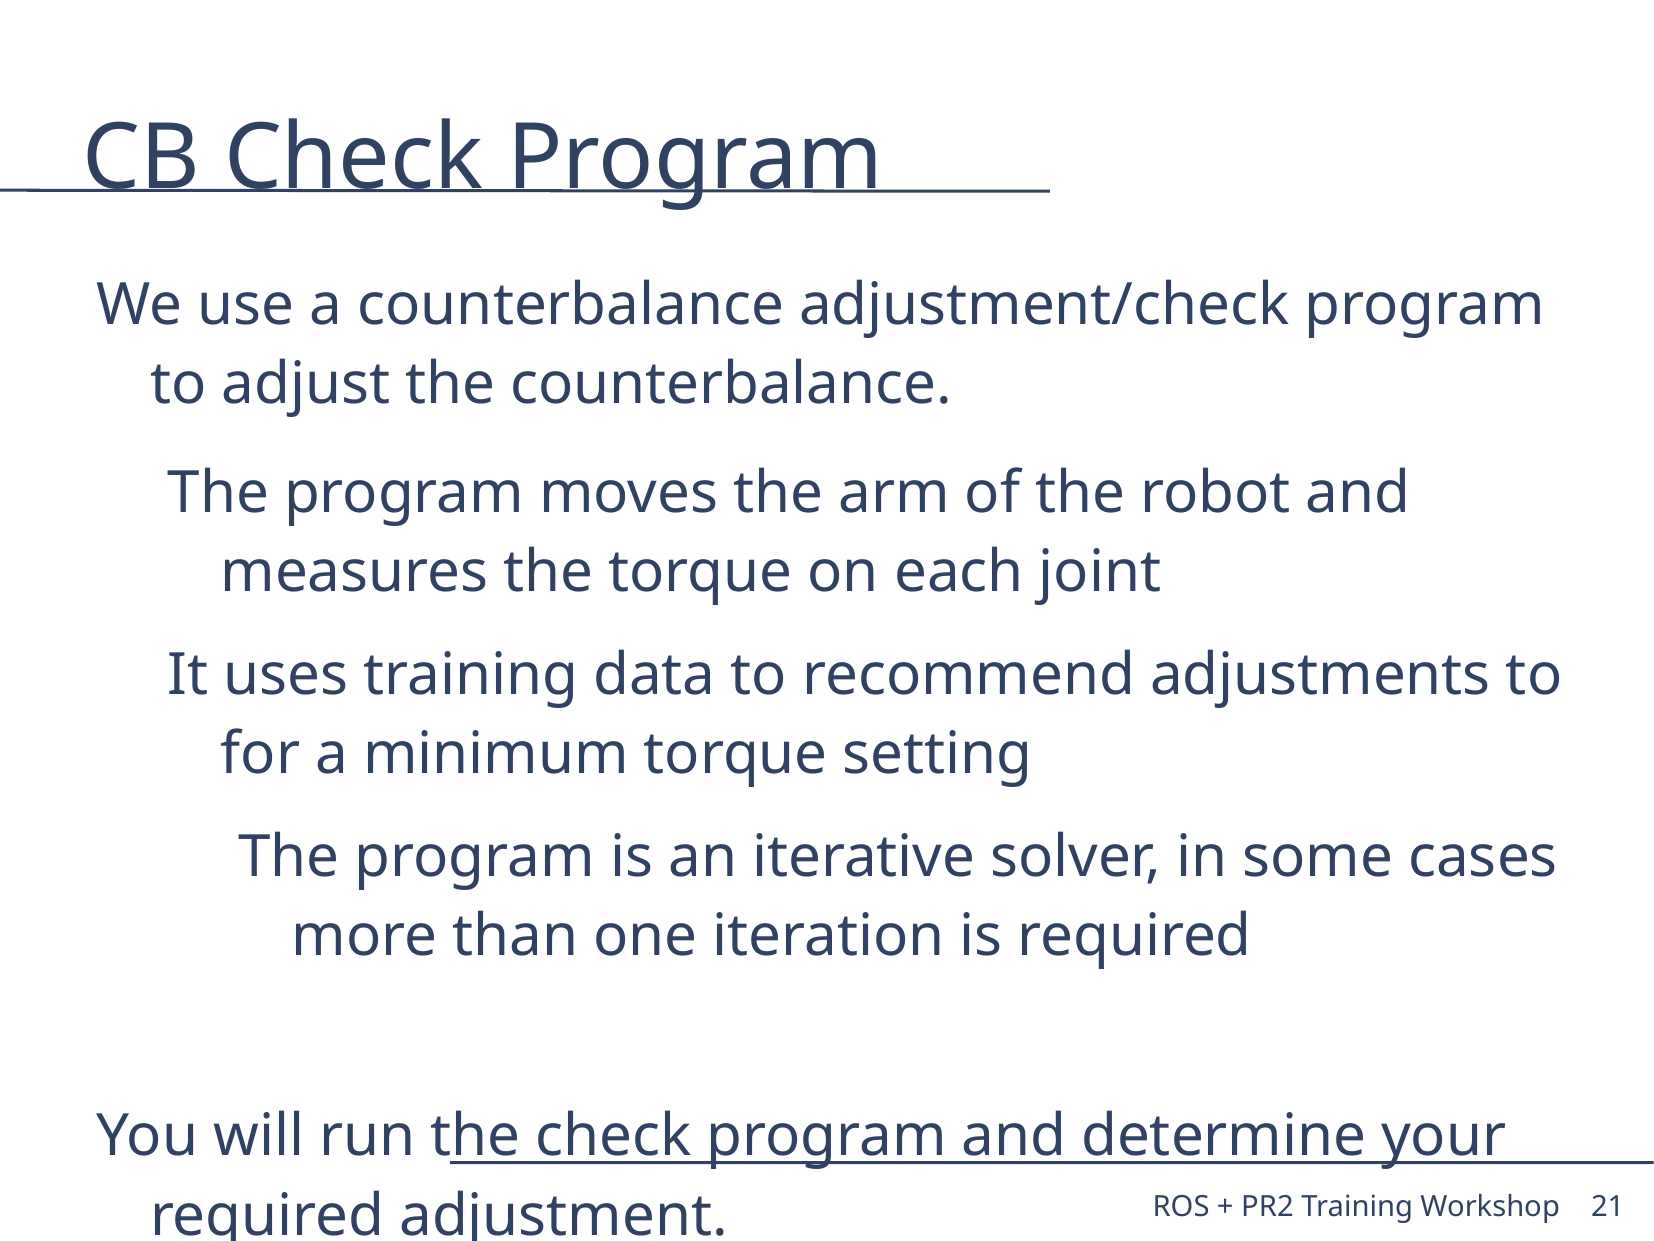

# CB Check Program
We use a counterbalance adjustment/check program to adjust the counterbalance.
The program moves the arm of the robot and measures the torque on each joint
It uses training data to recommend adjustments to for a minimum torque setting
The program is an iterative solver, in some cases more than one iteration is required
You will run the check program and determine your required adjustment.